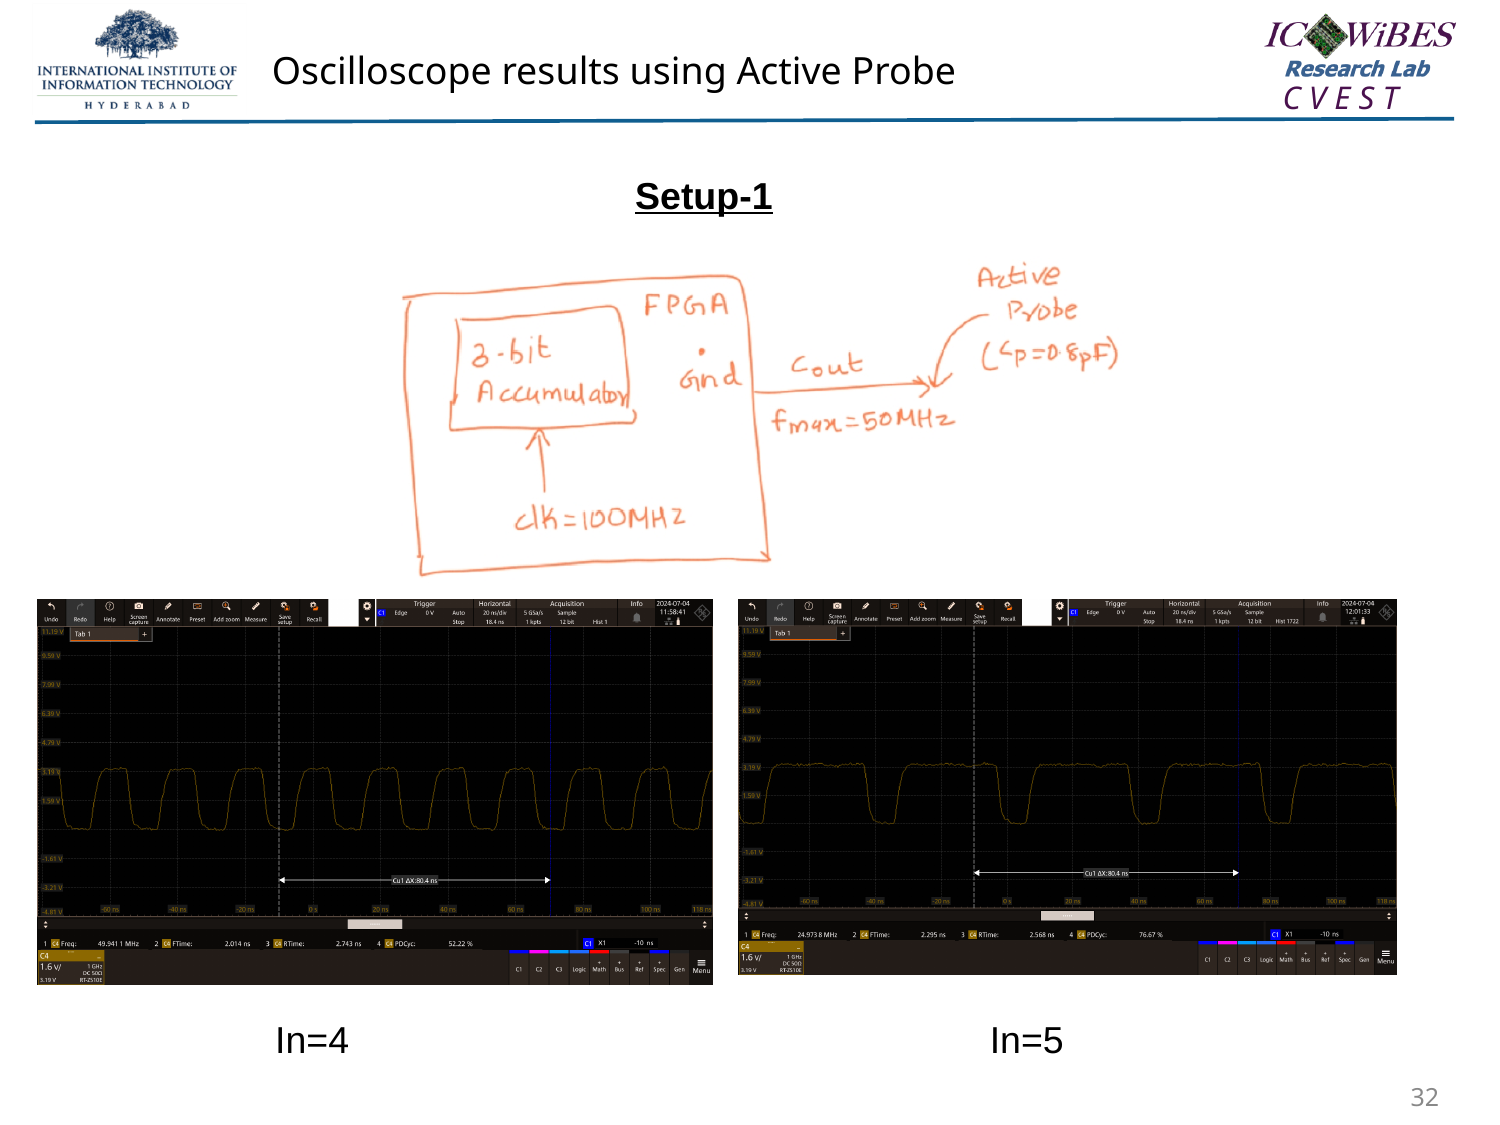

# Oscilloscope results using Active Probe
Setup-1
In=4
In=5